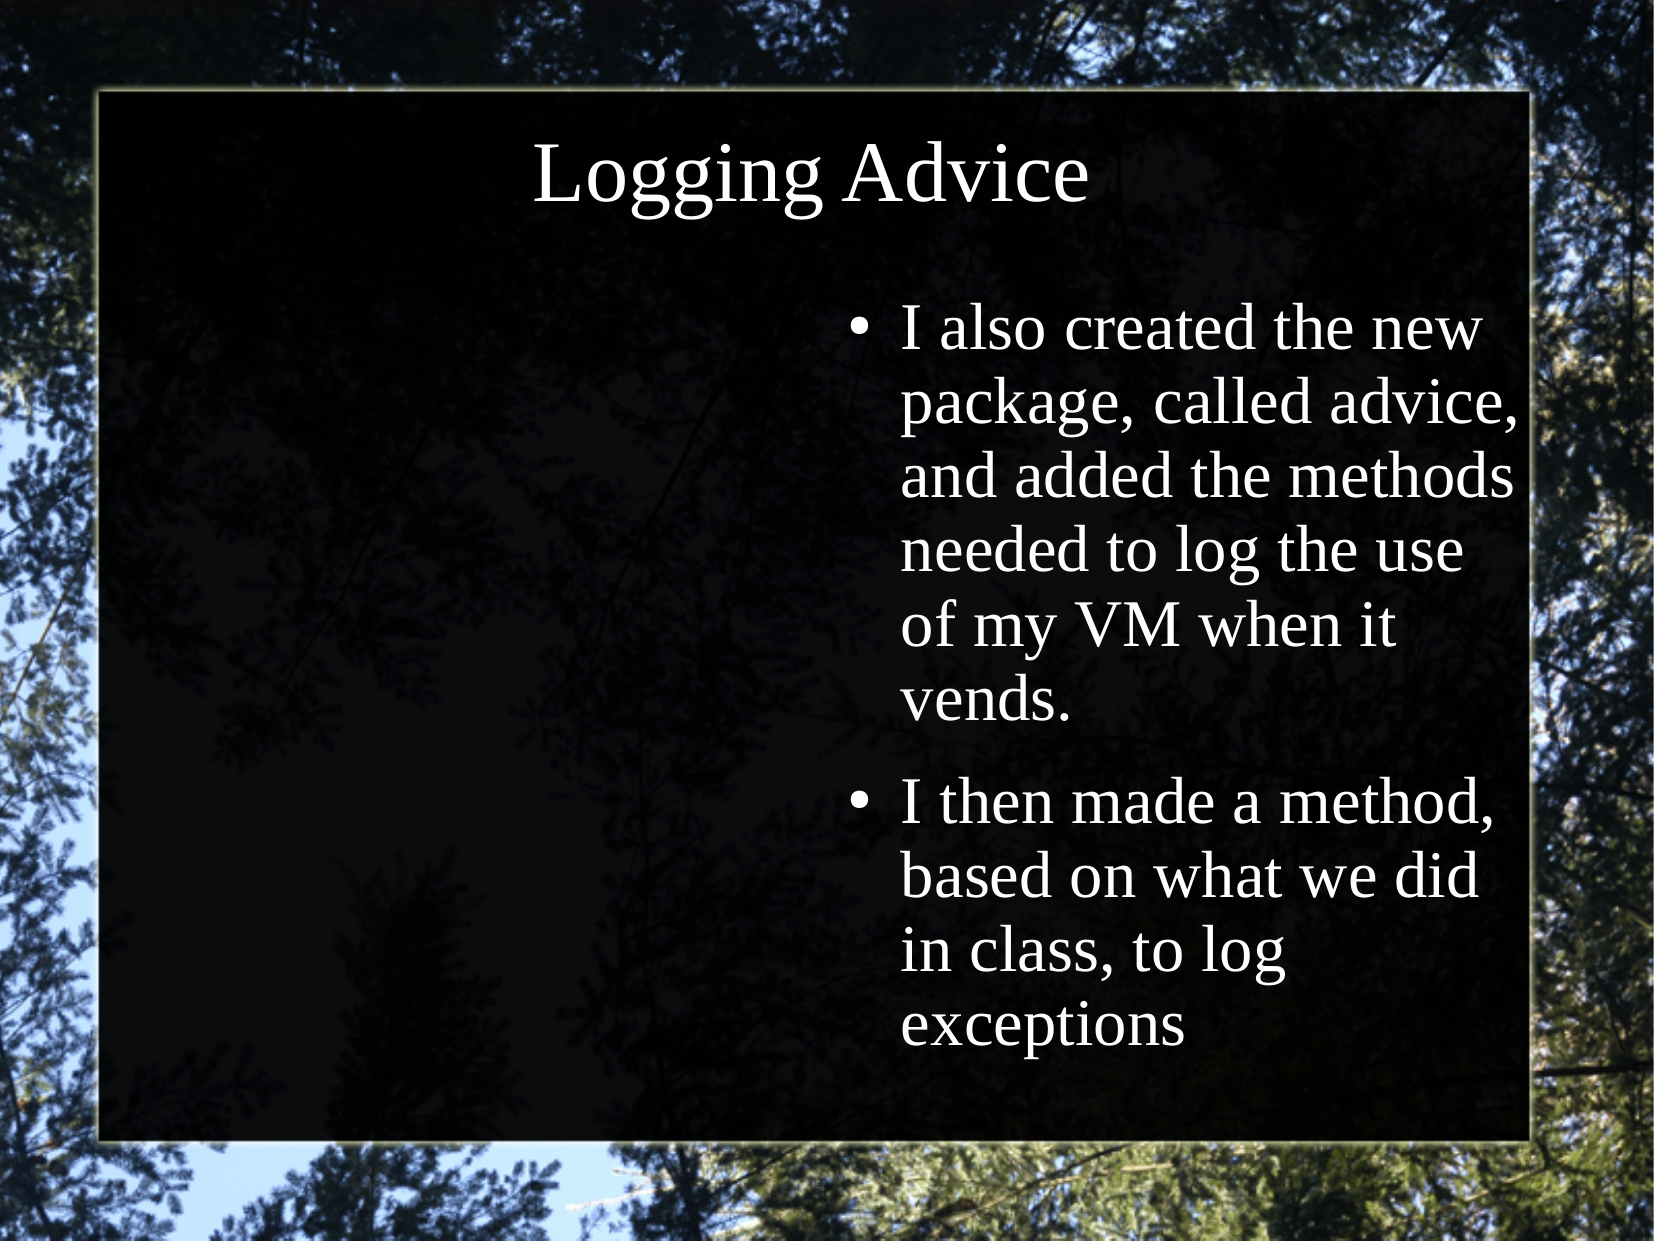

# Logging Advice
I also created the new package, called advice, and added the methods needed to log the use of my VM when it vends.
I then made a method, based on what we did in class, to log exceptions